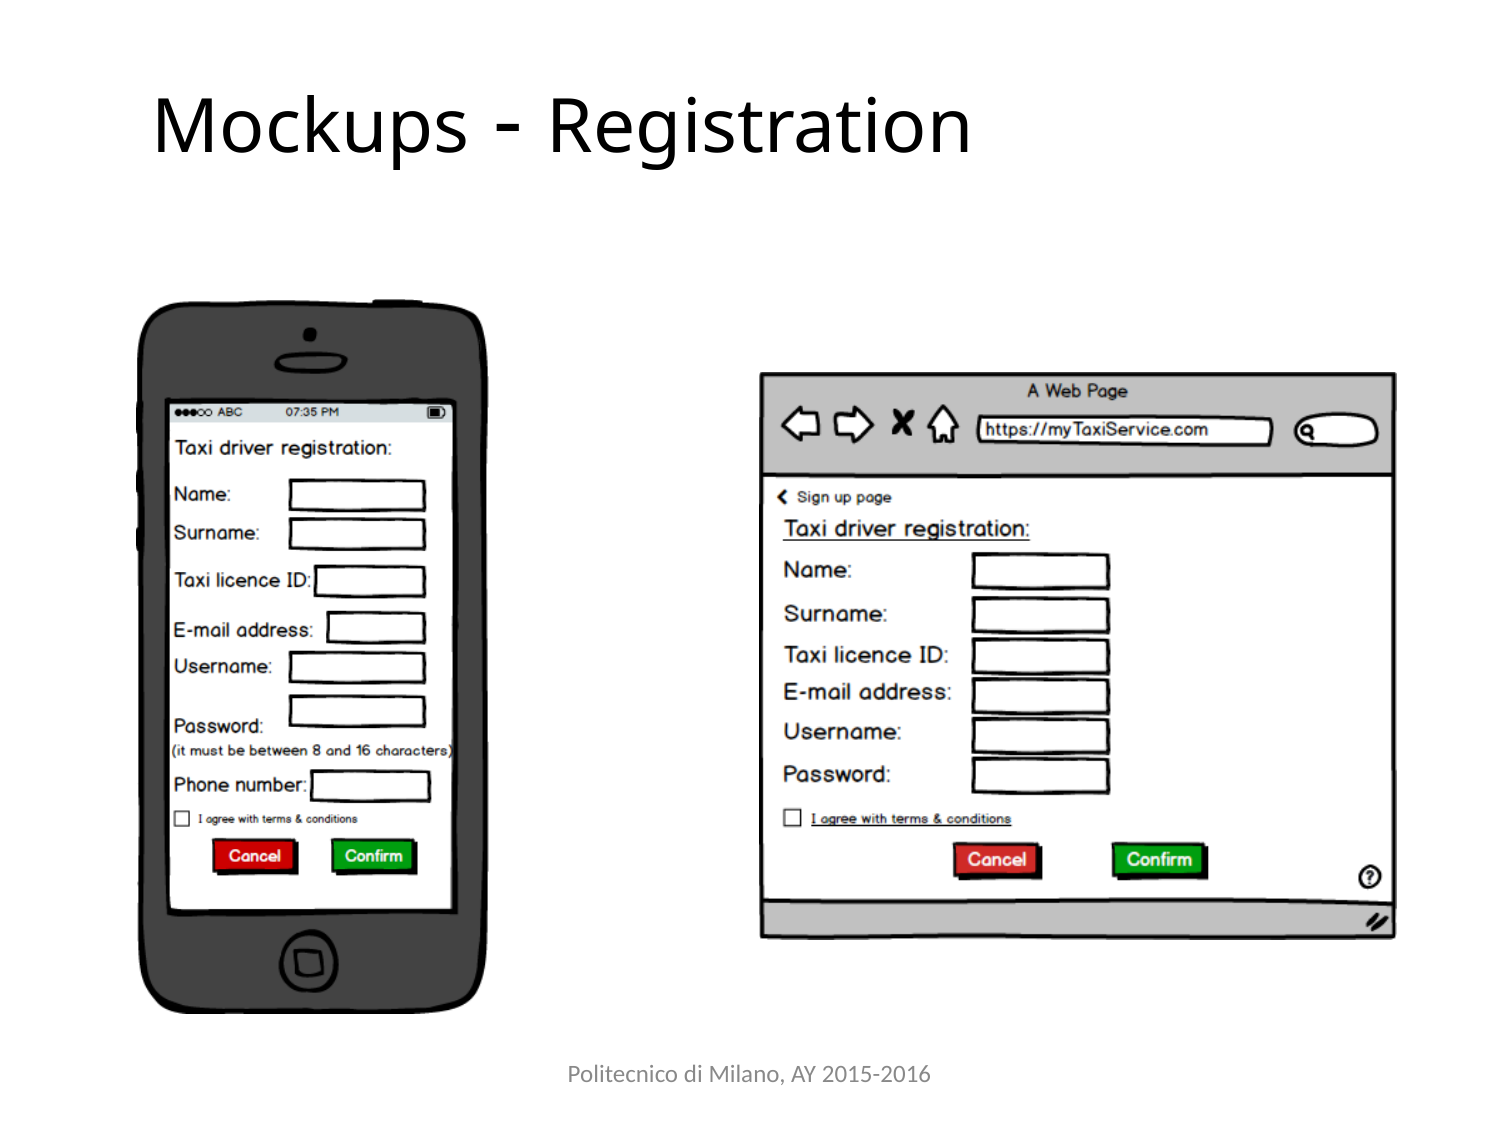

# Mockups - Registration
Politecnico di Milano, AY 2015-2016